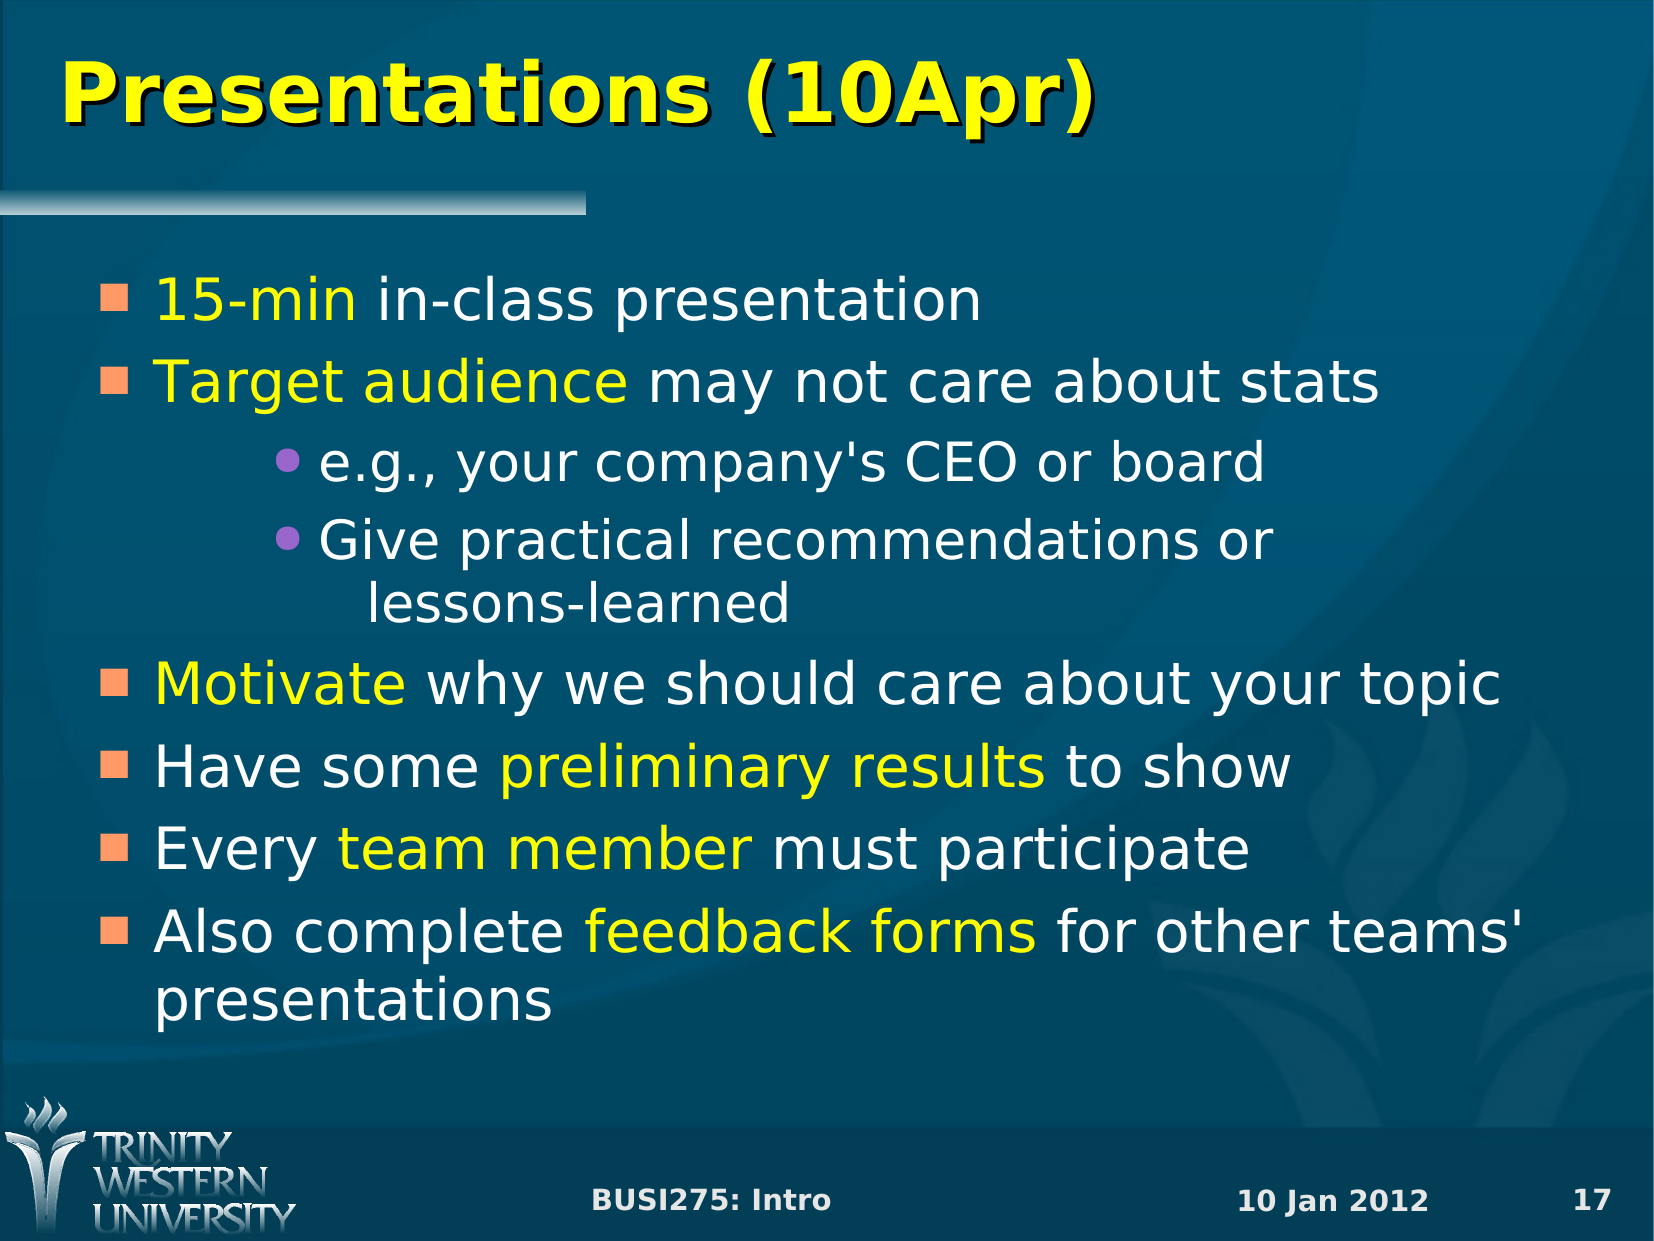

# Presentations (10Apr)
15-min in-class presentation
Target audience may not care about stats
e.g., your company's CEO or board
Give practical recommendations or
lessons-learned
Motivate why we should care about your topic
Have some preliminary results to show
Every team member must participate
Also complete feedback forms for other teams' presentations
BUSI275: Intro
10 Jan 2012
17